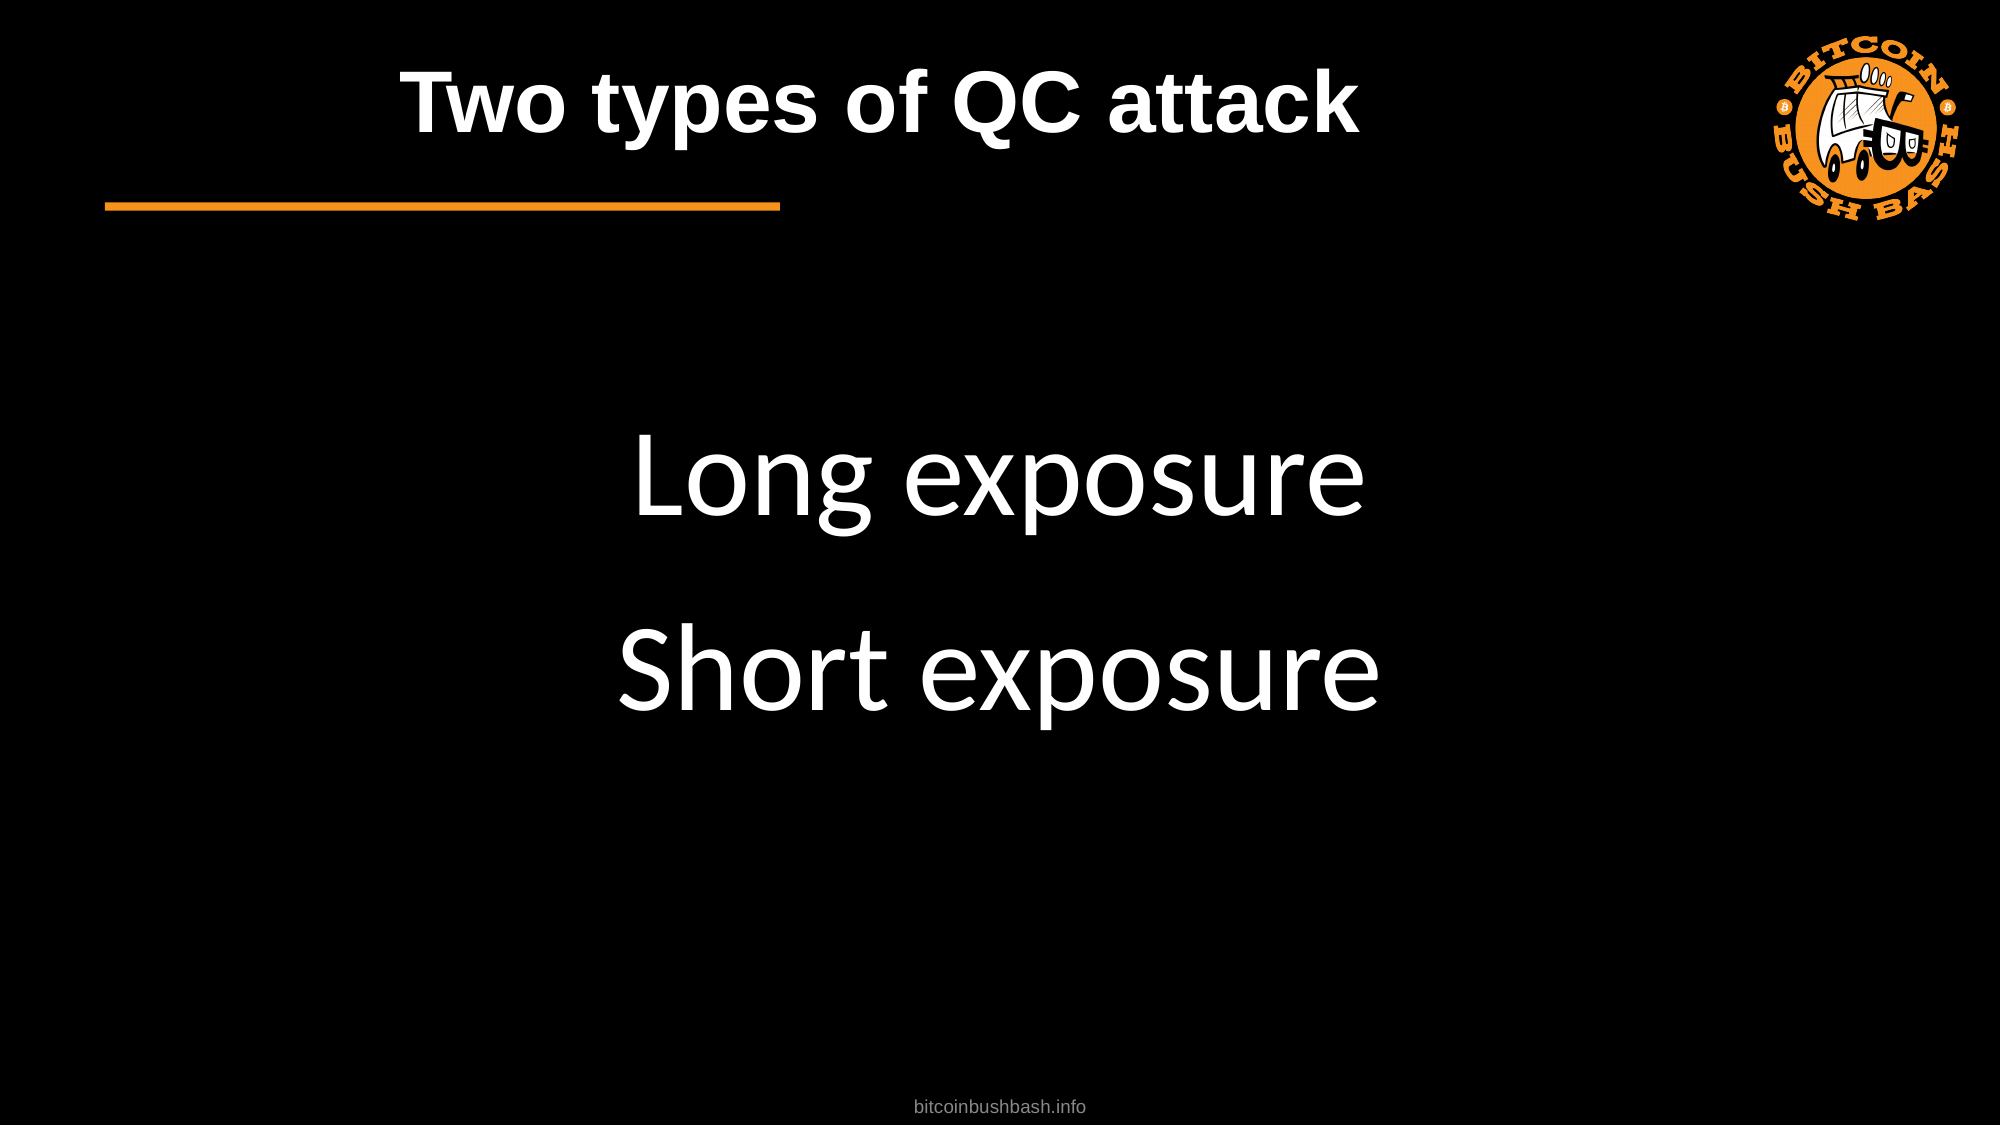

Long exposure
Short exposure
Two types of QC attack
bitcoinbushbash.info